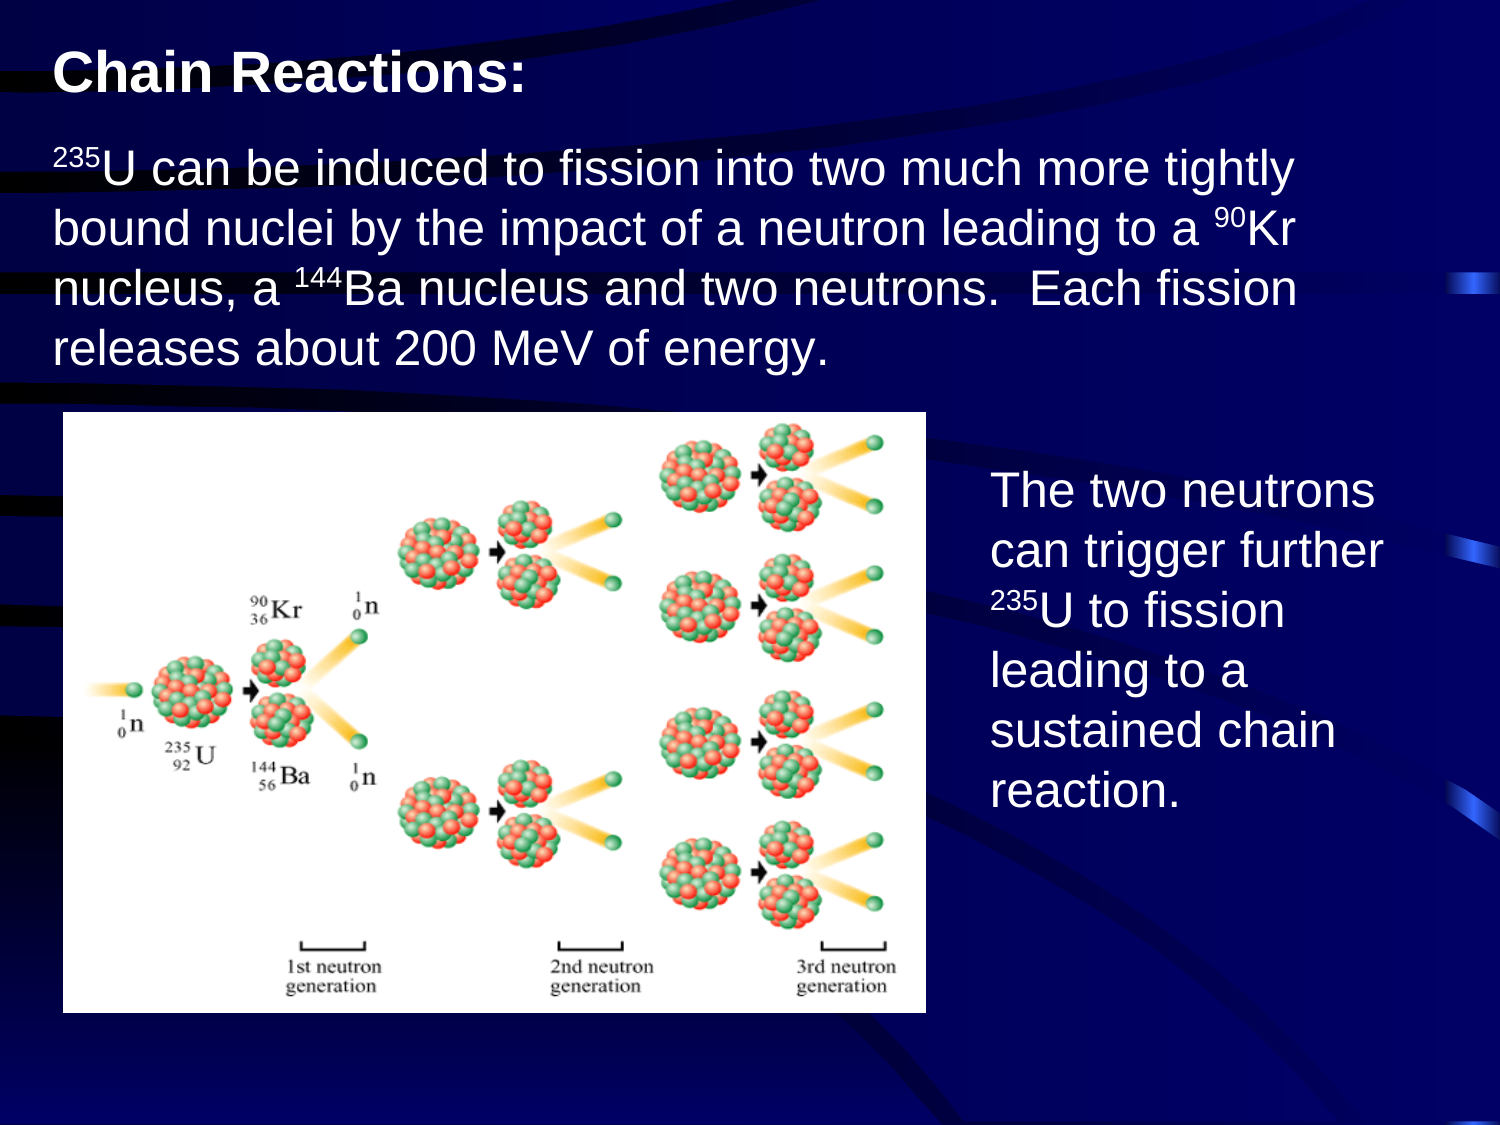

Chain Reactions:
235U can be induced to fission into two much more tightly bound nuclei by the impact of a neutron leading to a 90Kr nucleus, a 144Ba nucleus and two neutrons. Each fission releases about 200 MeV of energy.
The two neutrons can trigger further 235U to fission leading to a sustained chain reaction.